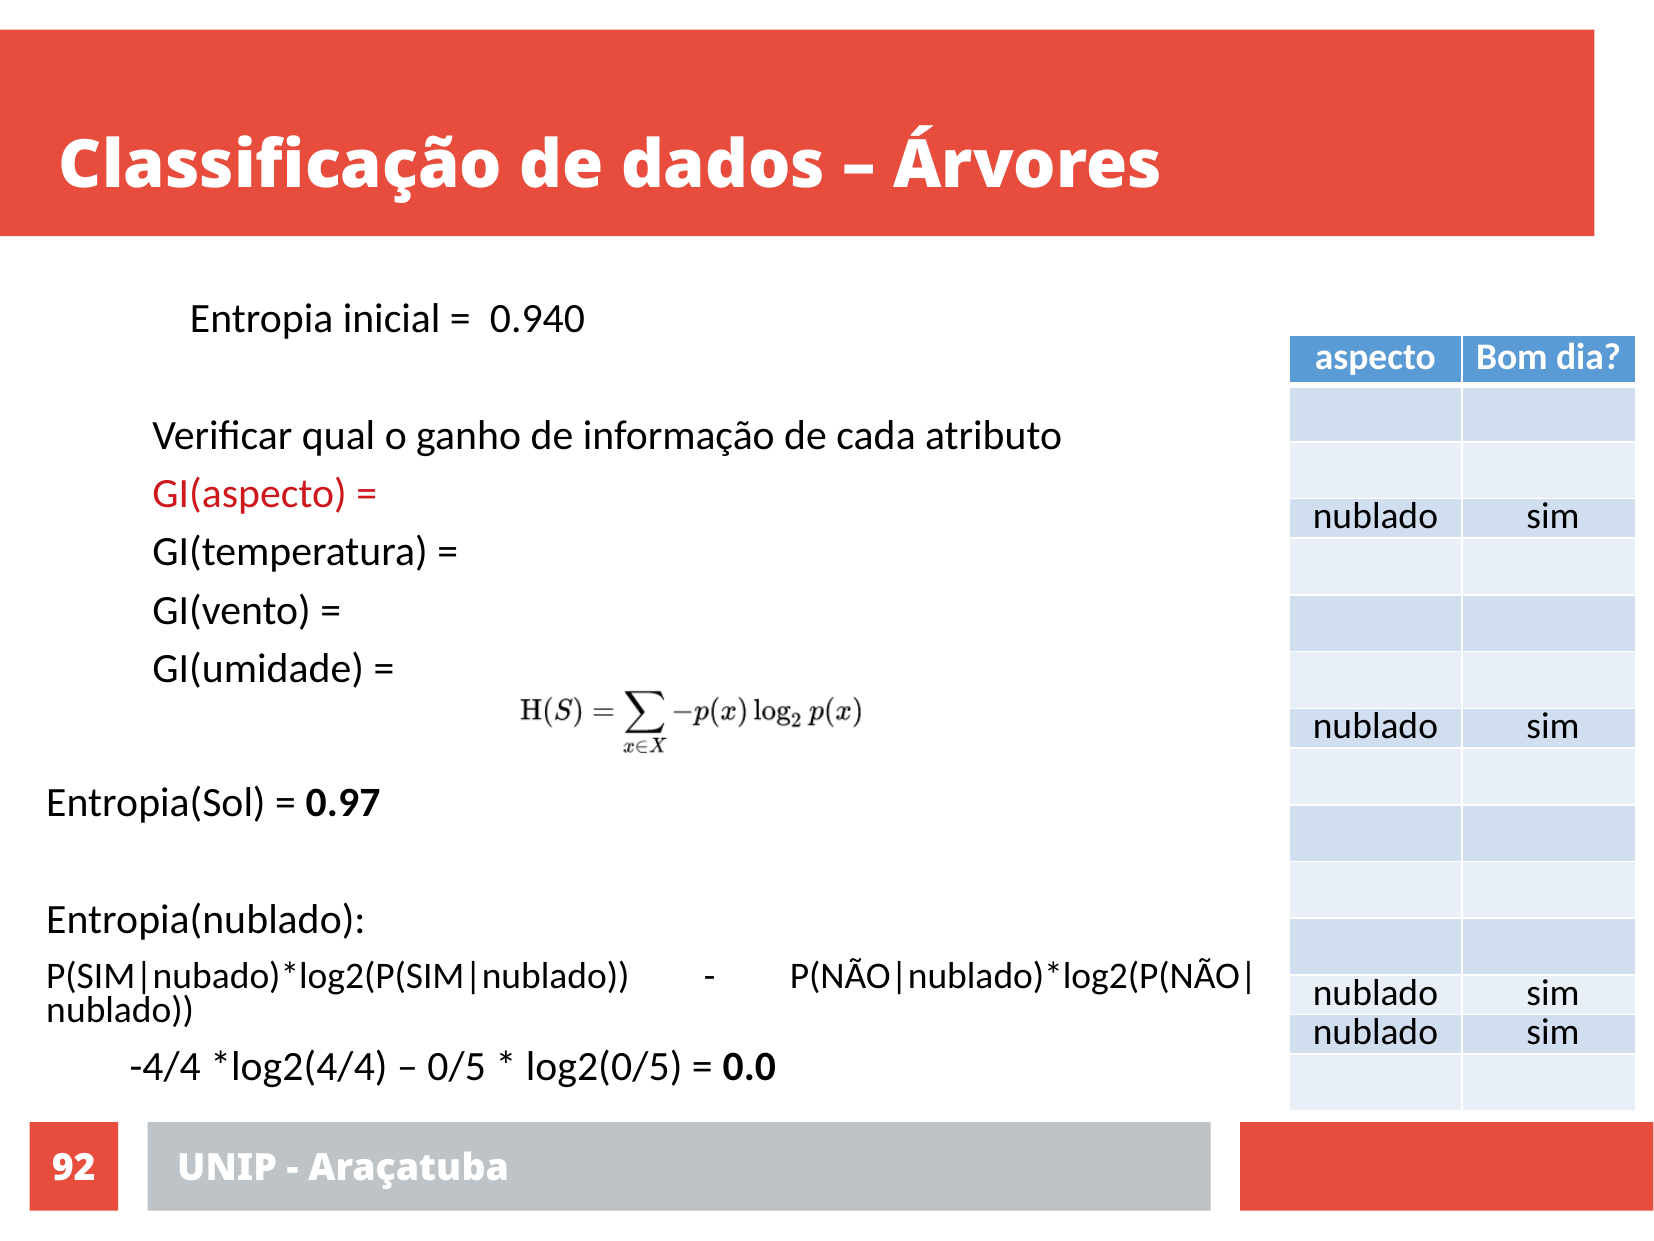

# Classificação de dados – Árvores
Entropia inicial = 0.940
Verificar qual o ganho de informação de cada atributo
GI(aspecto) =
GI(temperatura) =
GI(vento) =
GI(umidade) =
| aspecto | Bom dia? |
| --- | --- |
| | |
| | |
| nublado | sim |
| | |
| | |
| | |
| nublado | sim |
| | |
| | |
| | |
| | |
| nublado | sim |
| nublado | sim |
| | |
Entropia(Sol) = 0.97
Entropia(nublado):
P(SIM|nubado)*log2(P(SIM|nublado)) - P(NÃO|nublado)*log2(P(NÃO|nublado))
	 -4/4 *log2(4/4) – 0/5 * log2(0/5) = 0.0
92
UNIP - Araçatuba